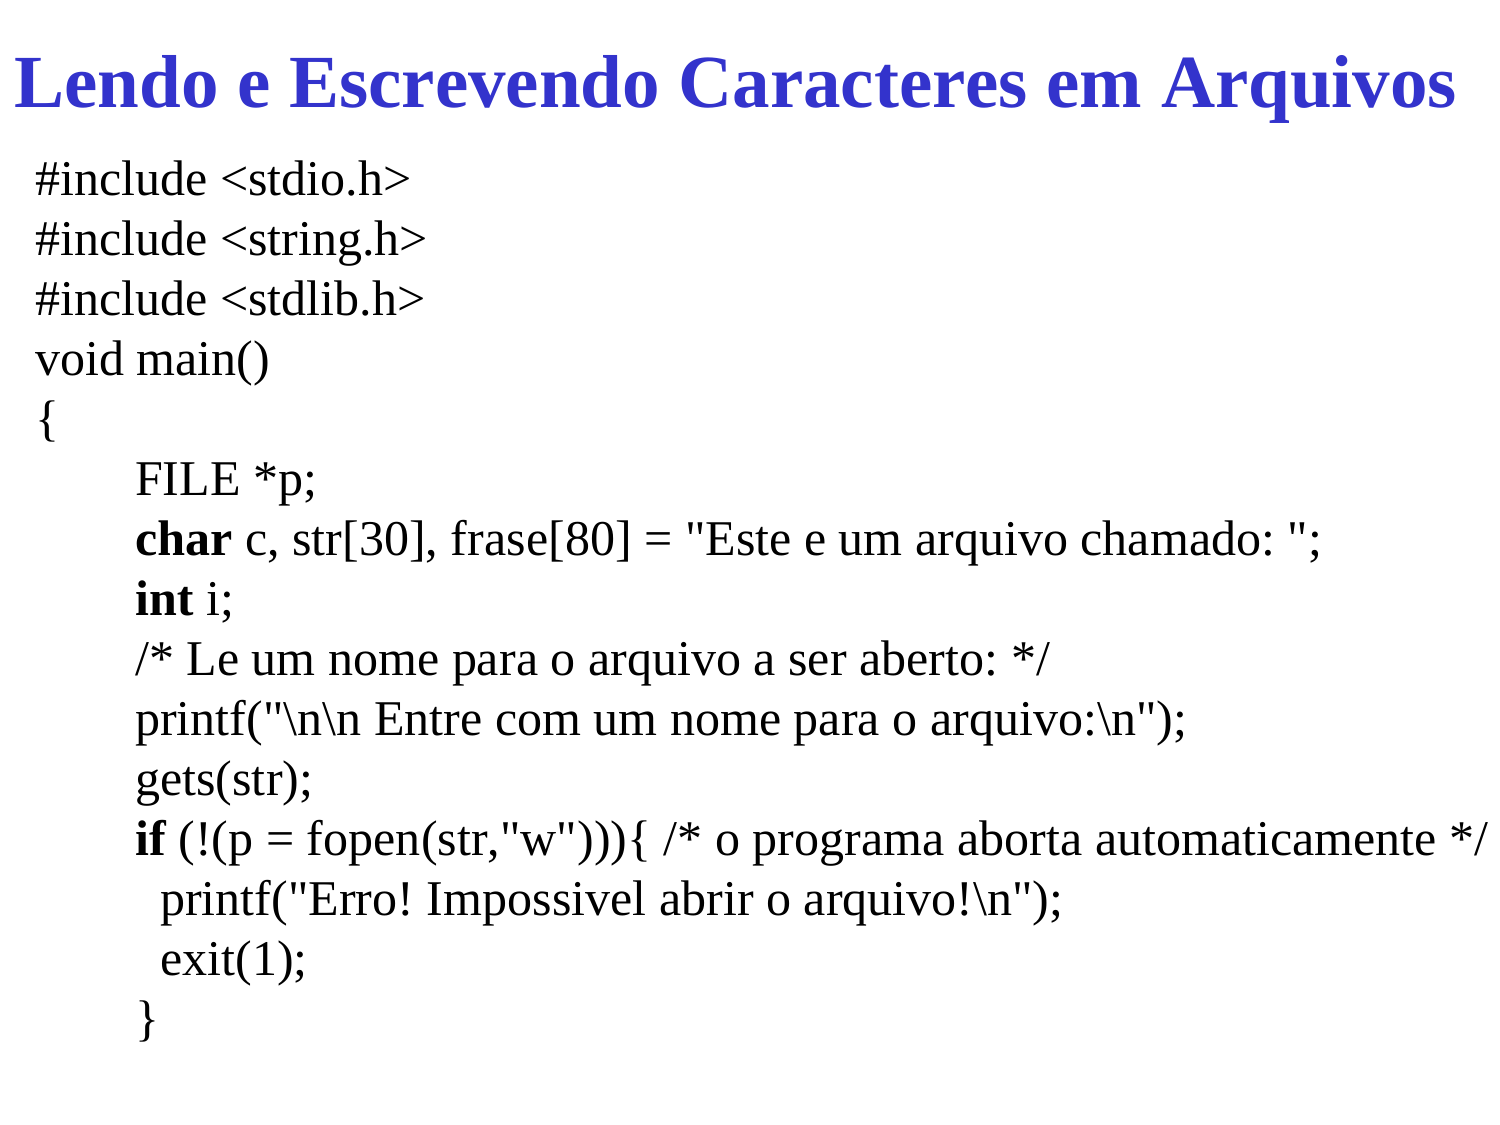

Lendo e Escrevendo Caracteres em Arquivos
#include <stdio.h>
#include <string.h>
#include <stdlib.h>
void main()
{
 FILE *p;
 char c, str[30], frase[80] = "Este e um arquivo chamado: ";
 int i;
 /* Le um nome para o arquivo a ser aberto: */
 printf("\n\n Entre com um nome para o arquivo:\n");
 gets(str);
 if (!(p = fopen(str,"w"))){ /* o programa aborta automaticamente */
 printf("Erro! Impossivel abrir o arquivo!\n");
 exit(1);
 }